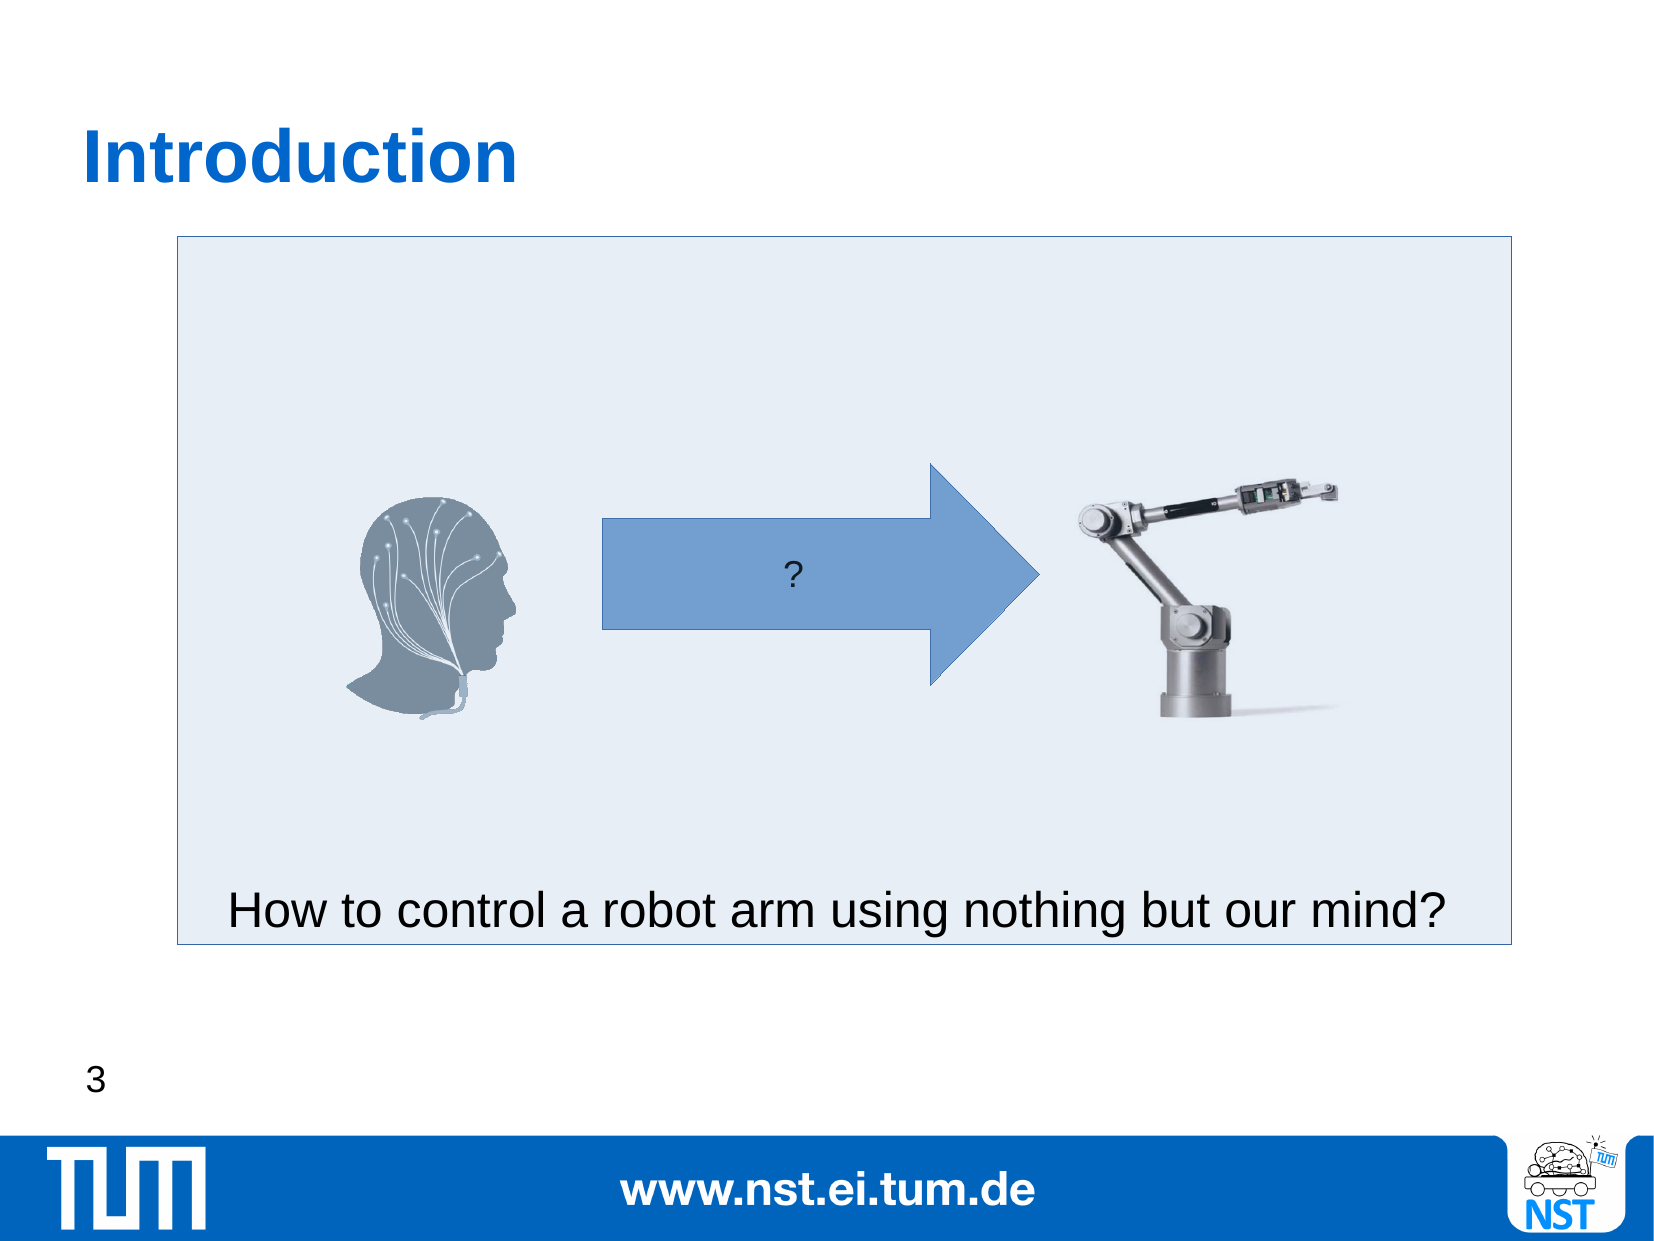

# Introduction
How to control a robot arm using nothing but our mind?
?